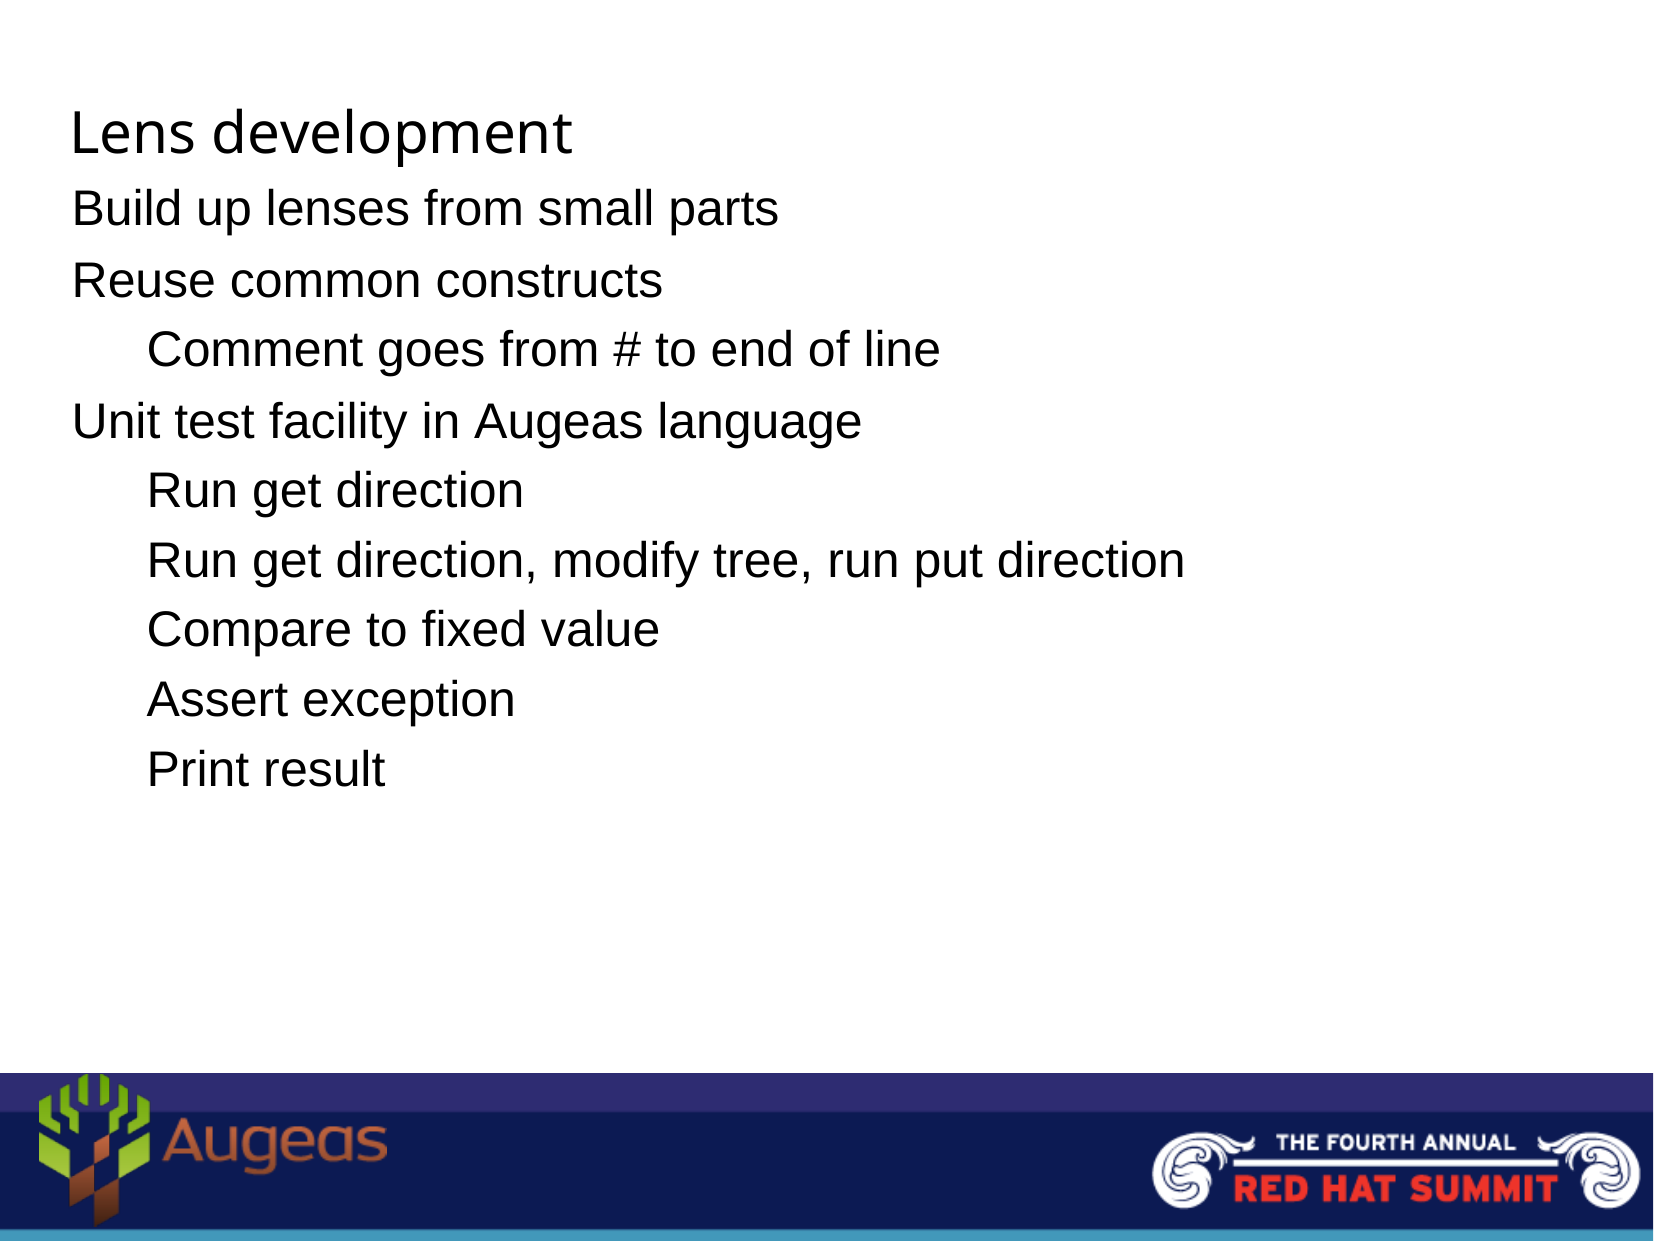

# Lens development
Build up lenses from small parts
Reuse common constructs
Comment goes from # to end of line
Unit test facility in Augeas language
Run get direction
Run get direction, modify tree, run put direction
Compare to fixed value
Assert exception
Print result